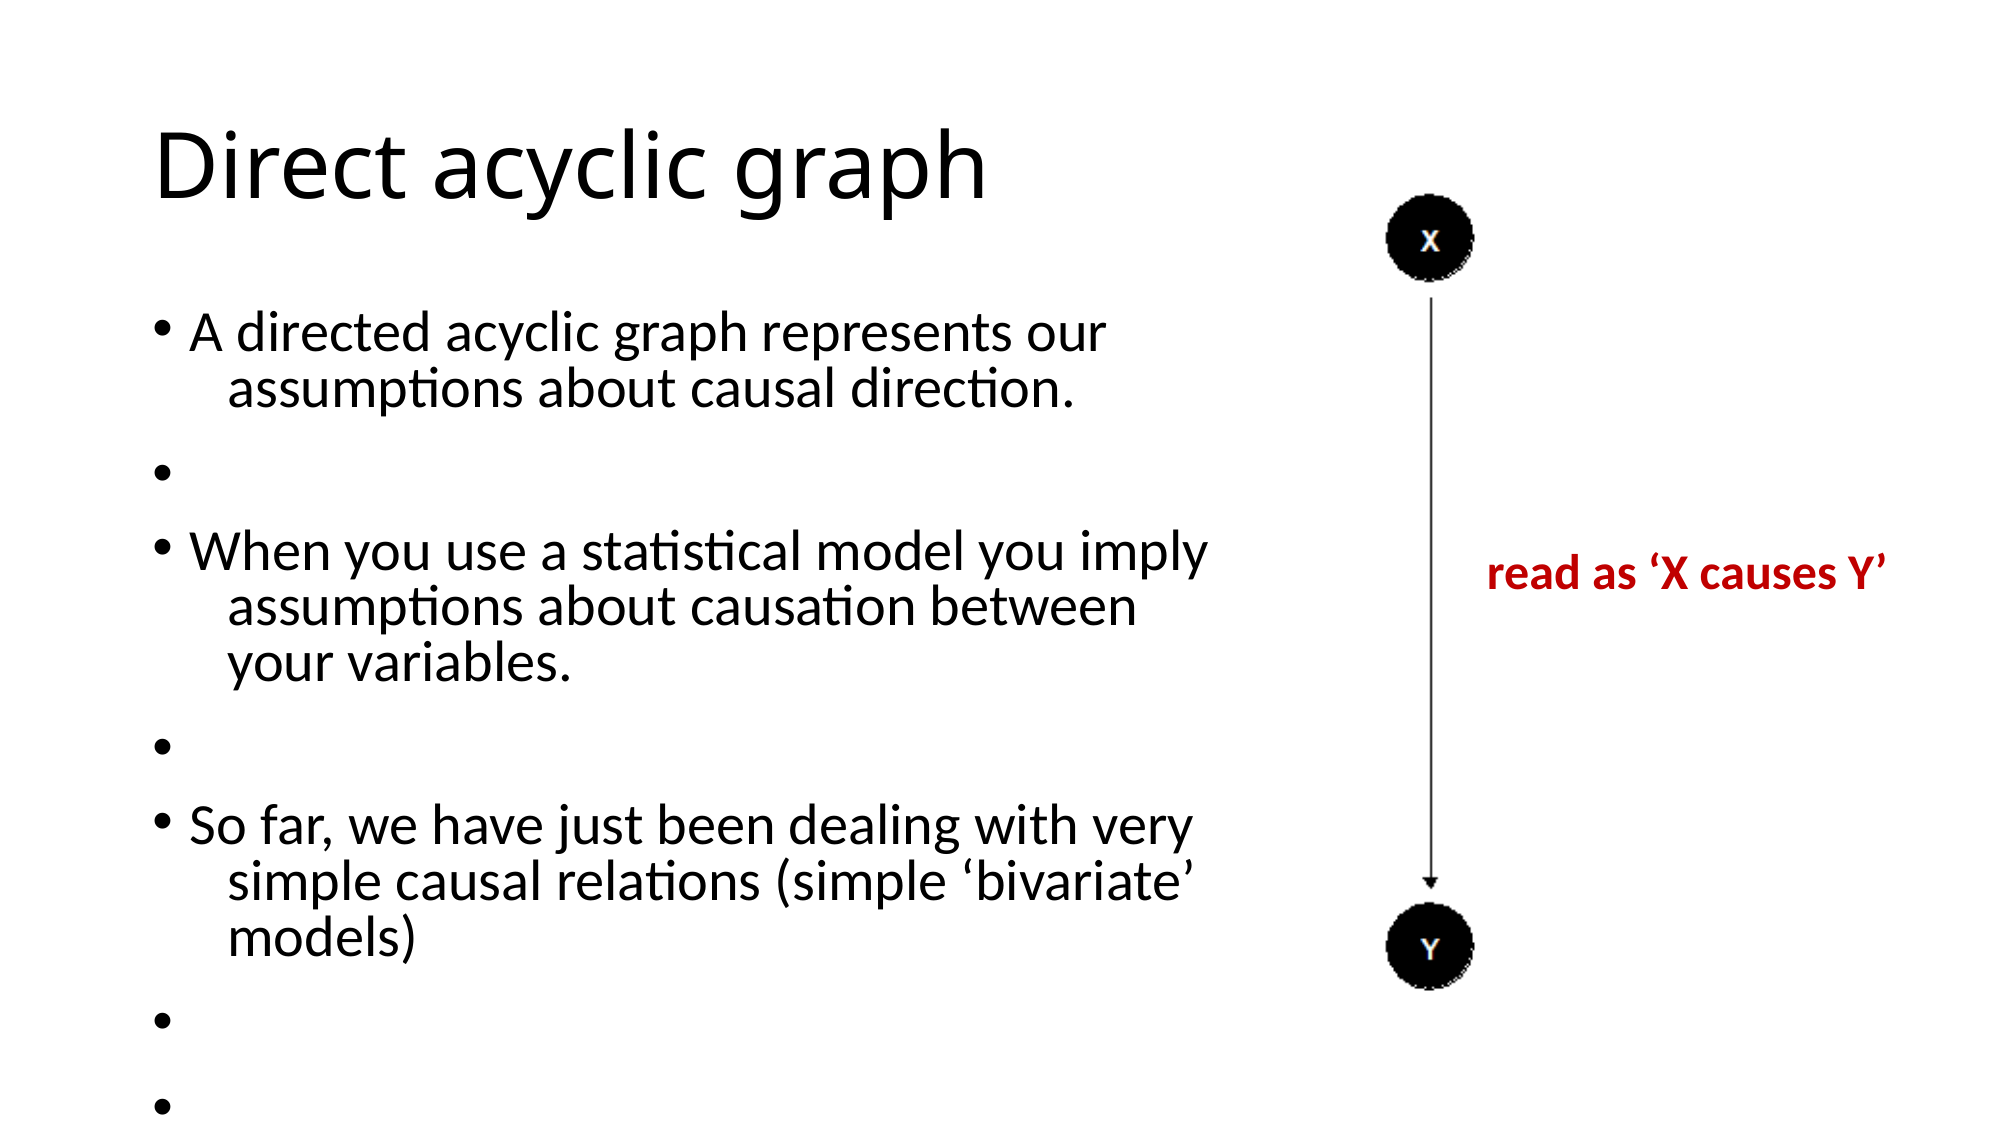

# Direct acyclic graph
A directed acyclic graph represents our assumptions about causal direction.
When you use a statistical model you imply assumptions about causation between your variables.
So far, we have just been dealing with very simple causal relations (simple ‘bivariate’ models)
read as ‘X causes Y’